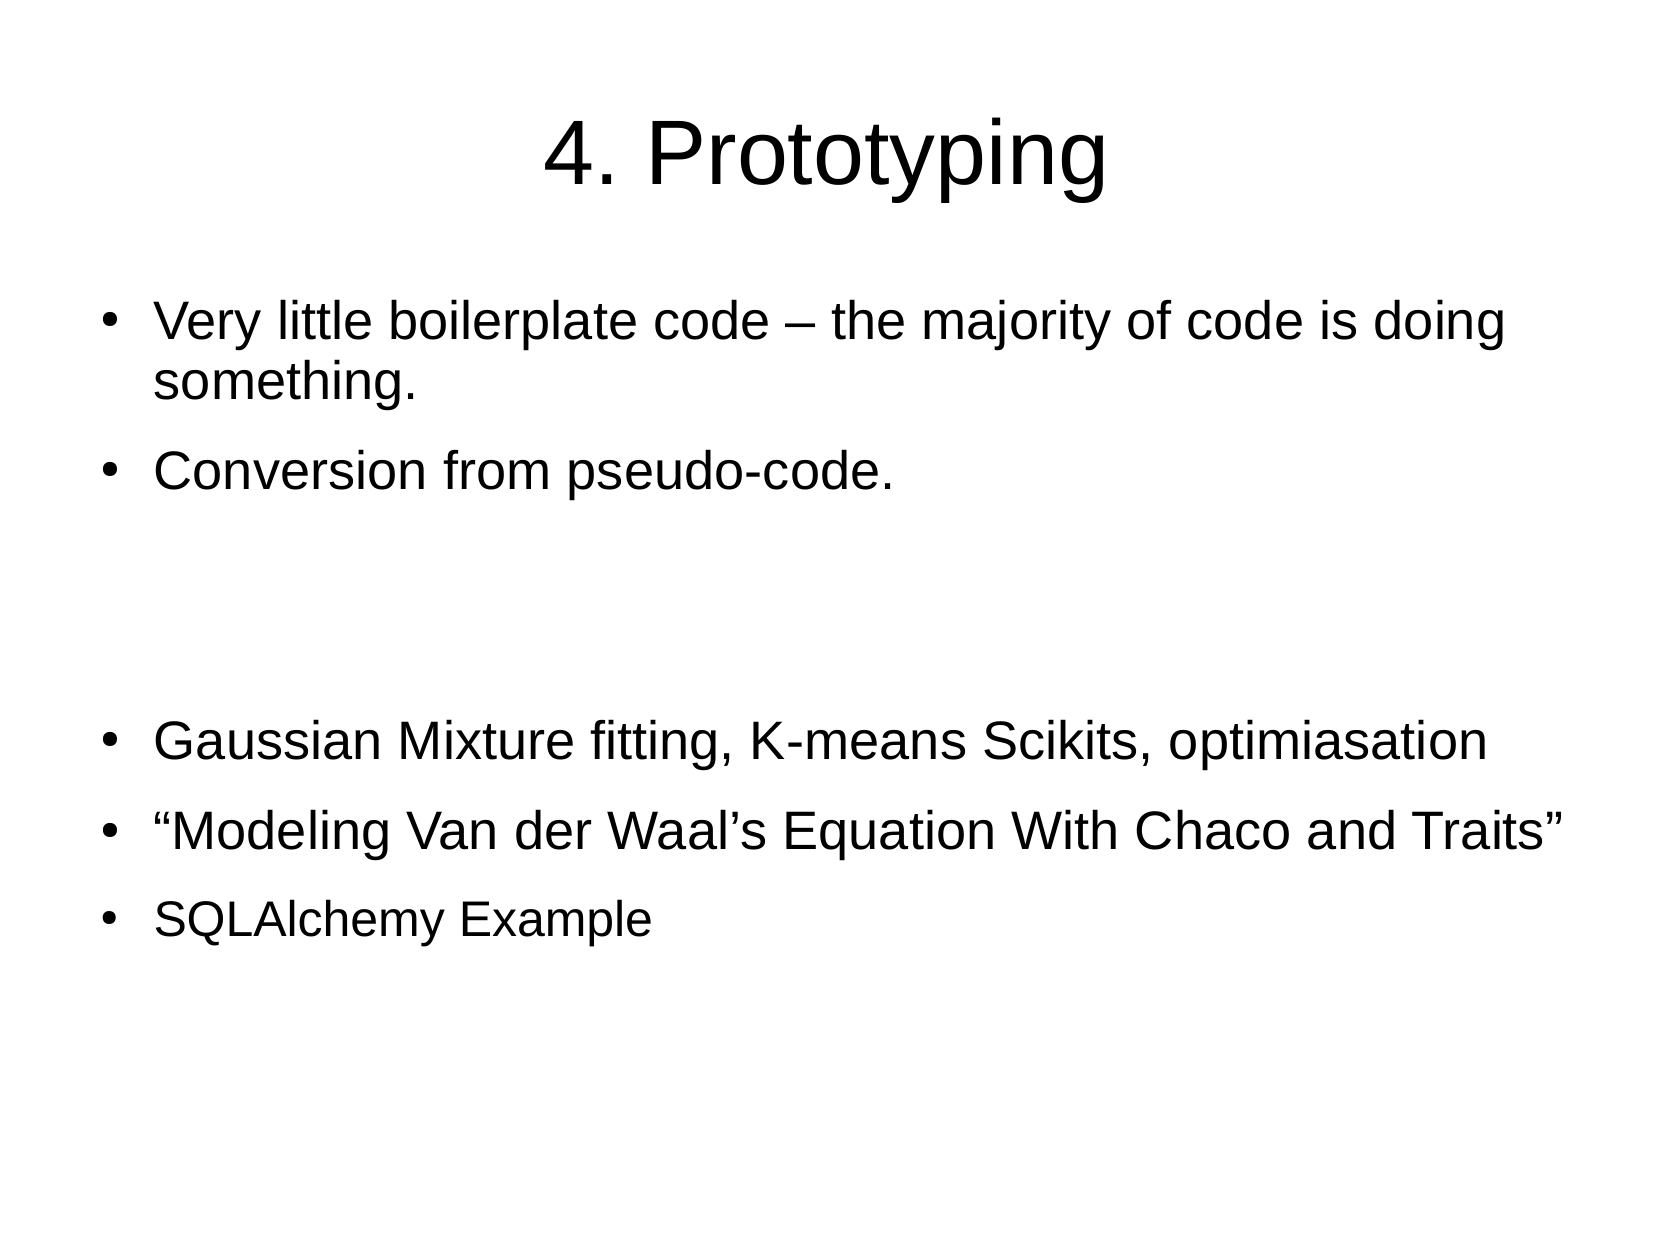

# 4. Prototyping
Very little boilerplate code – the majority of code is doing something.
Conversion from pseudo-code.
Gaussian Mixture fitting, K-means Scikits, optimiasation
“Modeling Van der Waal’s Equation With Chaco and Traits”
SQLAlchemy Example